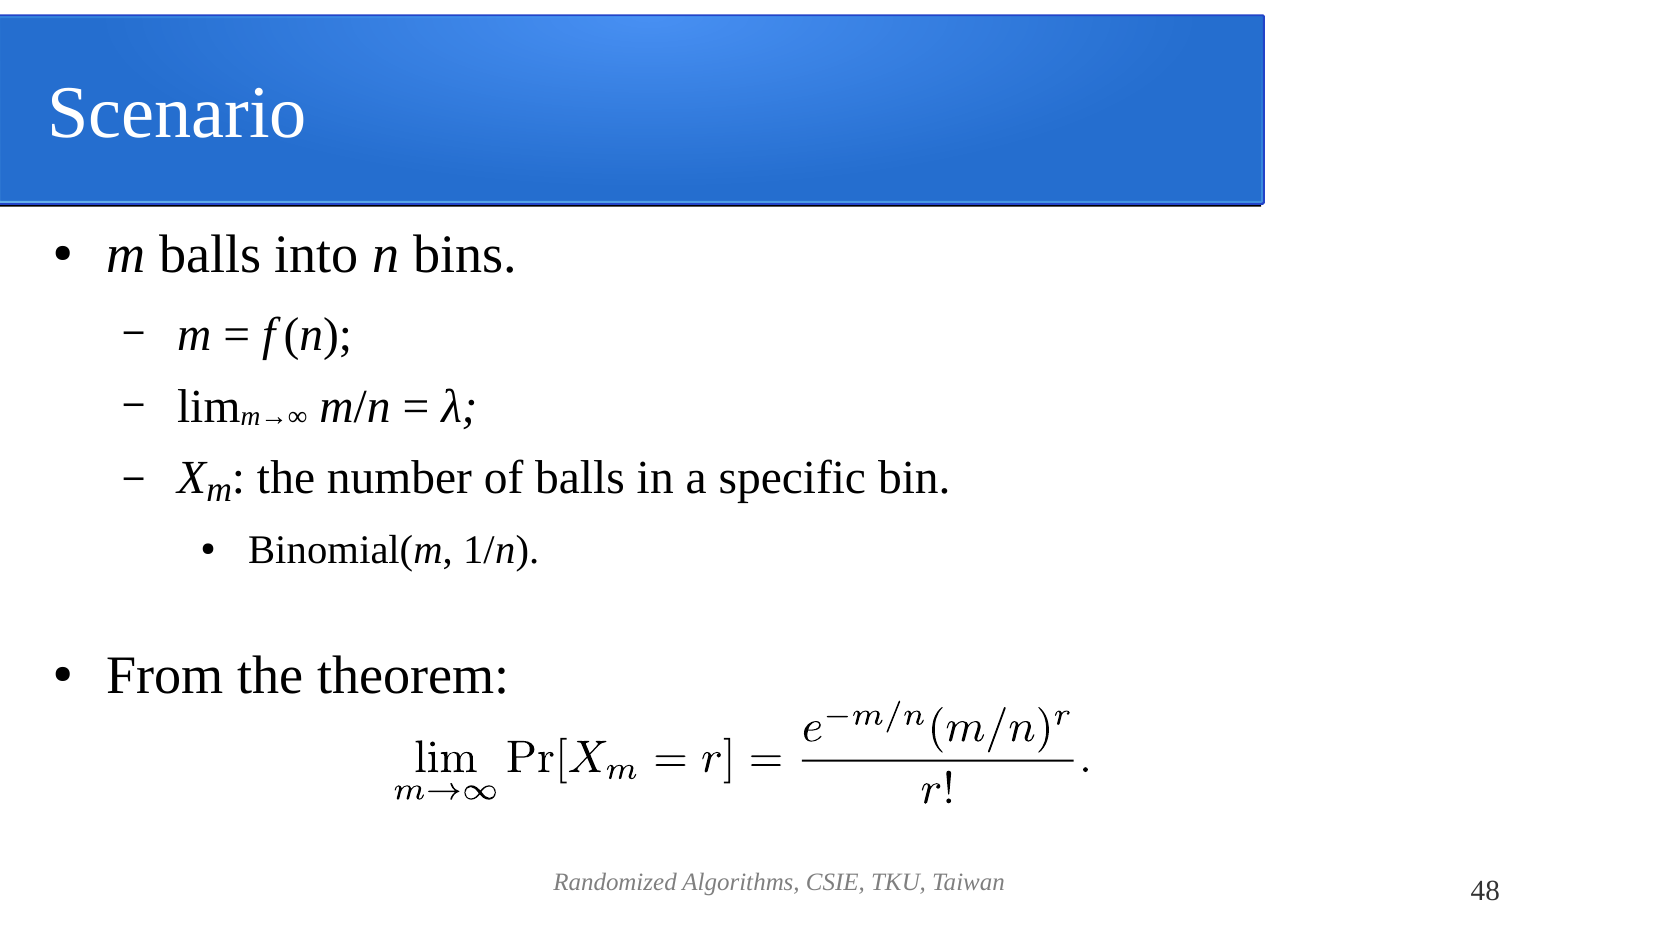

# Scenario
m balls into n bins.
m = f (n);
limm→∞ m/n = λ;
Xm: the number of balls in a specific bin.
Binomial(m, 1/n).
From the theorem:
Randomized Algorithms, CSIE, TKU, Taiwan
48